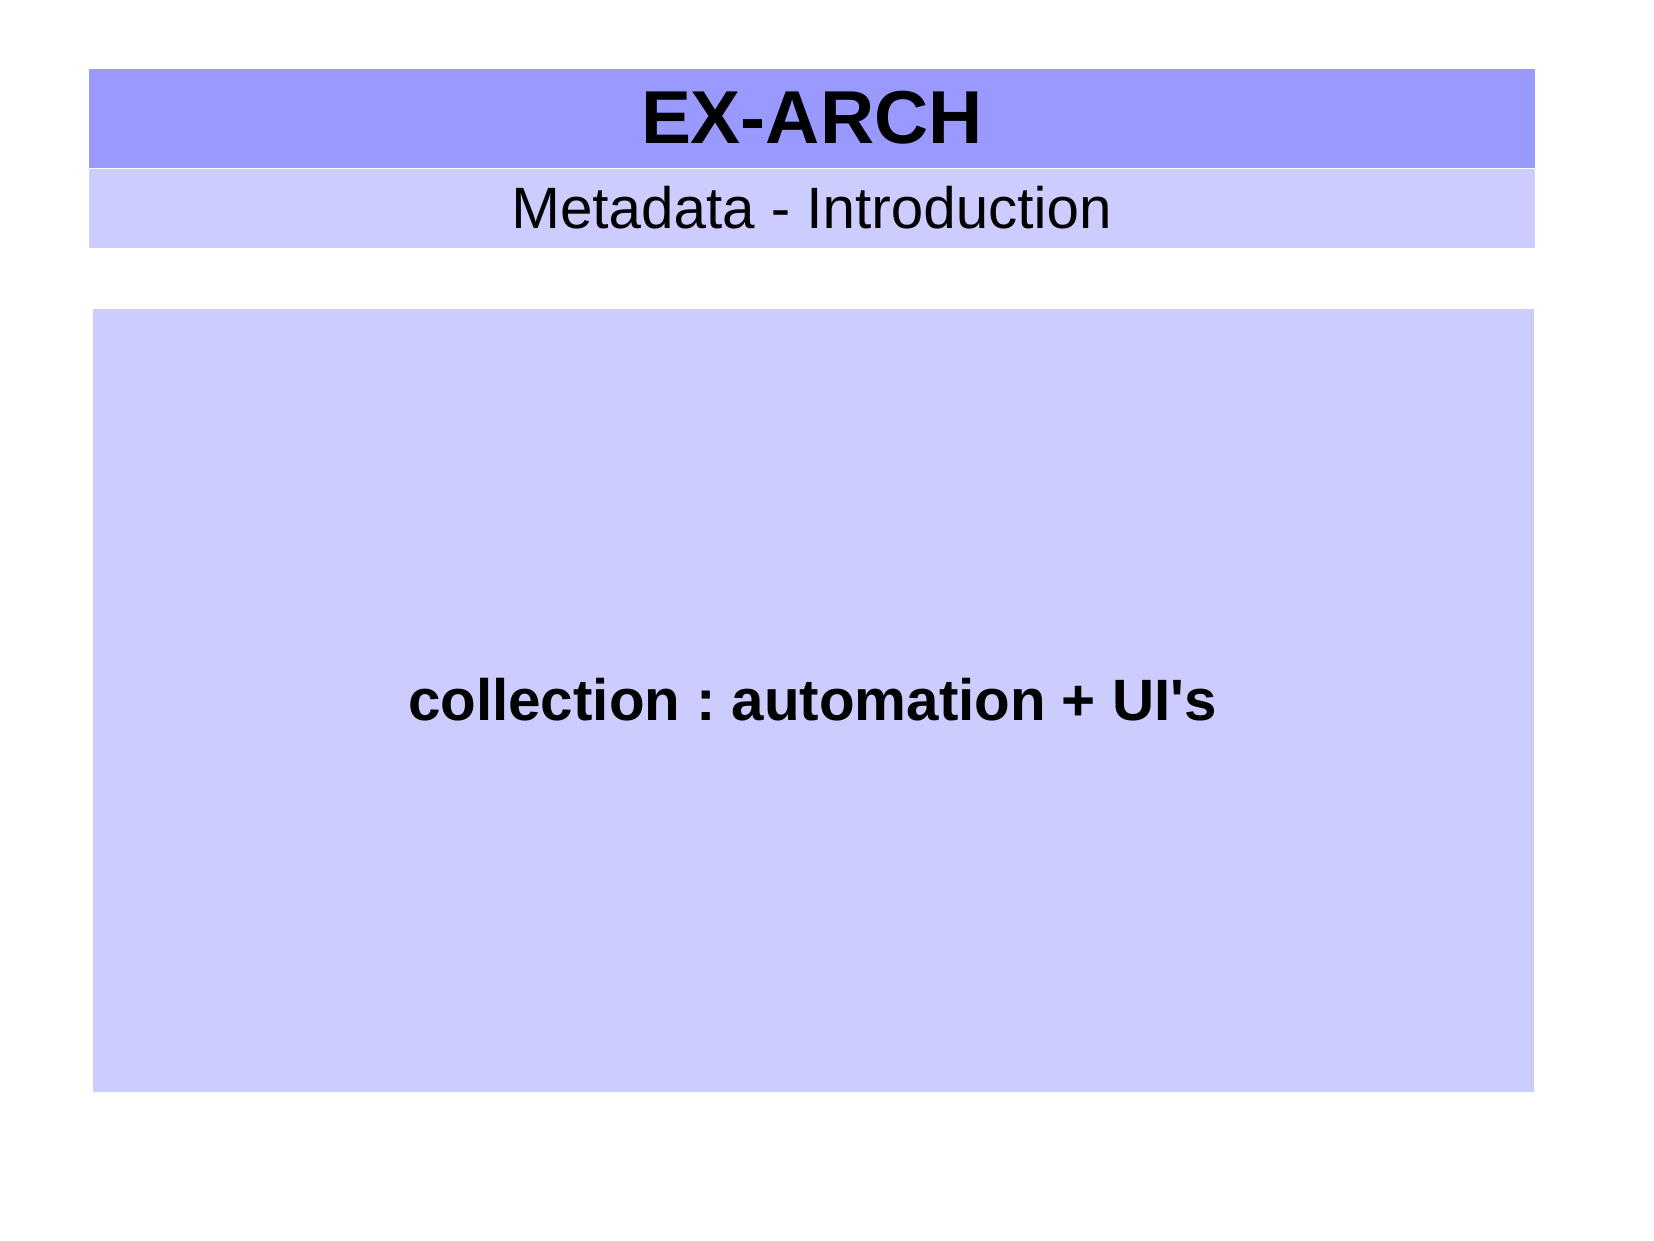

| EX-ARCH |
| --- |
| Metadata - Introduction |
| collection : automation + UI's |
| --- |